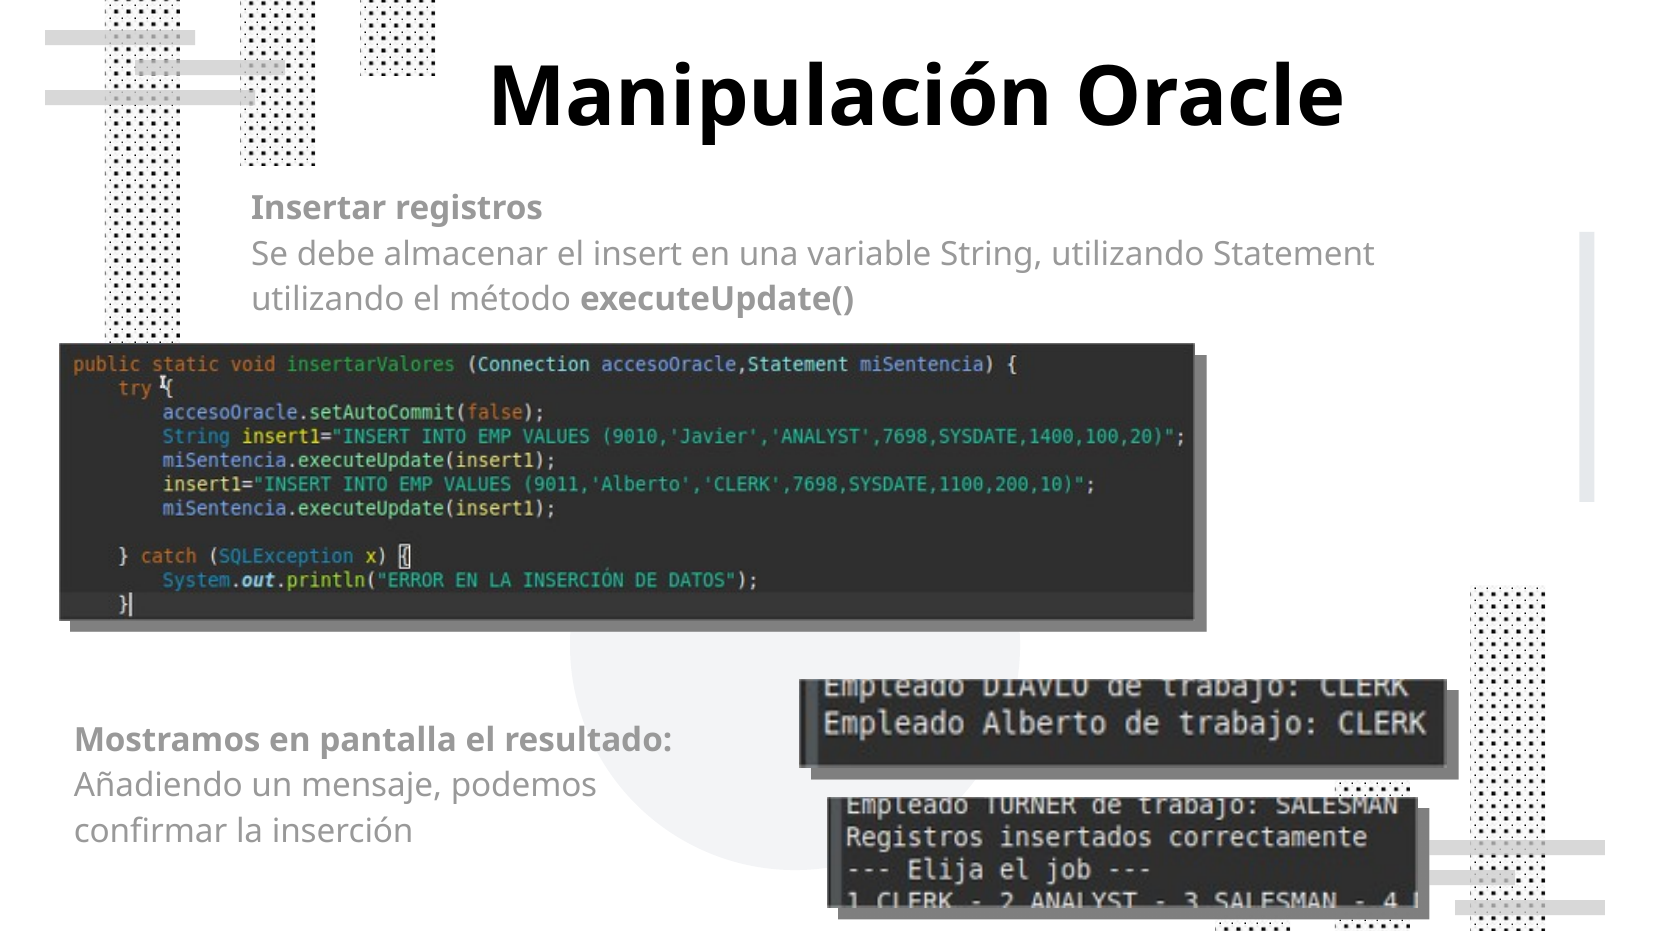

Manipulación Oracle
Insertar registros
Se debe almacenar el insert en una variable String, utilizando Statement utilizando el método executeUpdate()
Mostramos en pantalla el resultado:
Añadiendo un mensaje, podemos confirmar la inserción